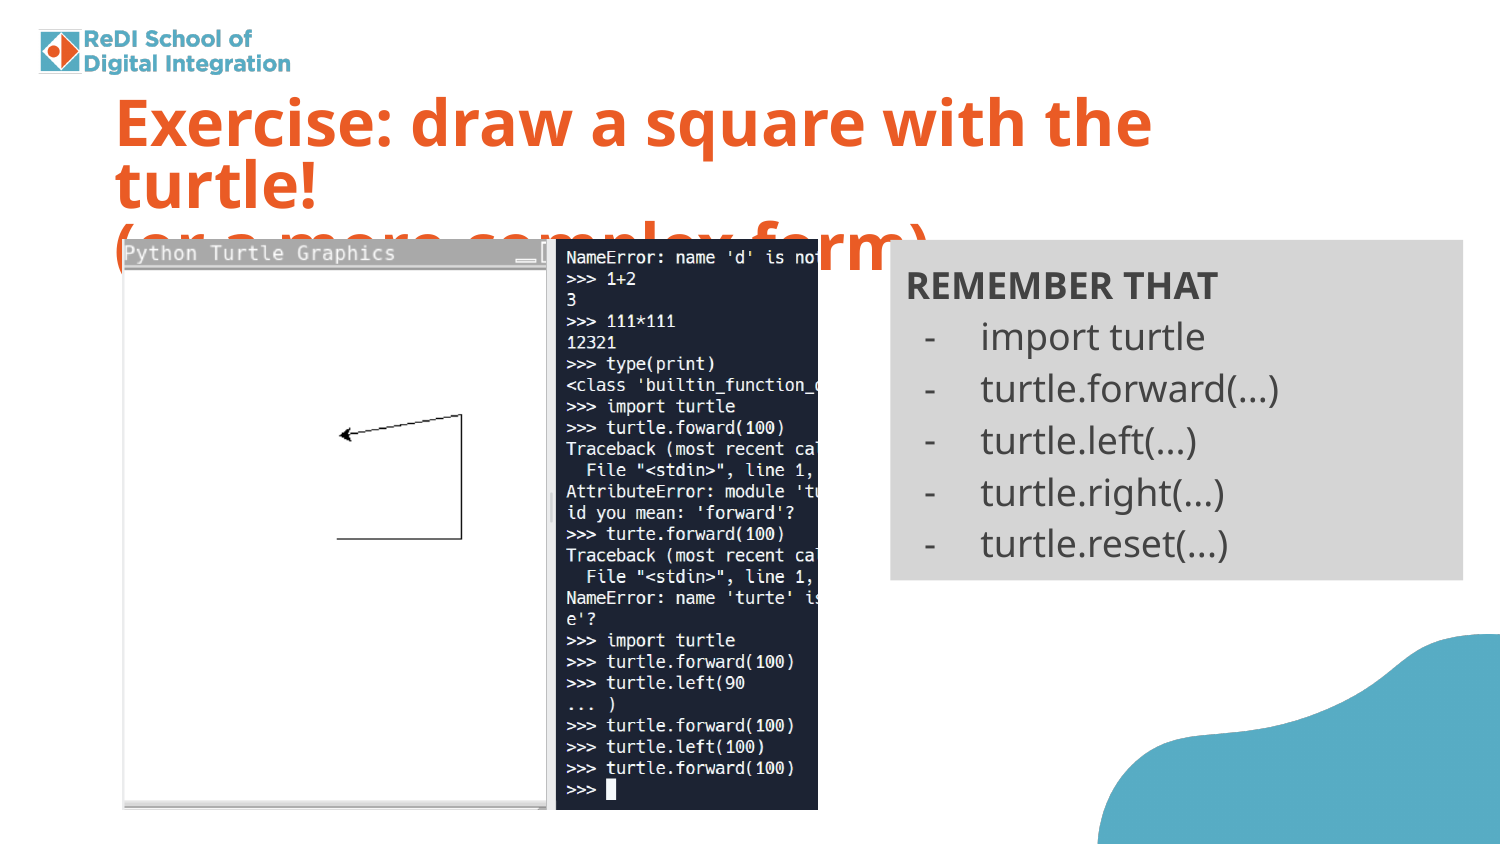

Exercise: draw a square with the turtle!
(or a more complex form)
REMEMBER THAT
import turtle
turtle.forward(...)
turtle.left(...)
turtle.right(...)
turtle.reset(...)